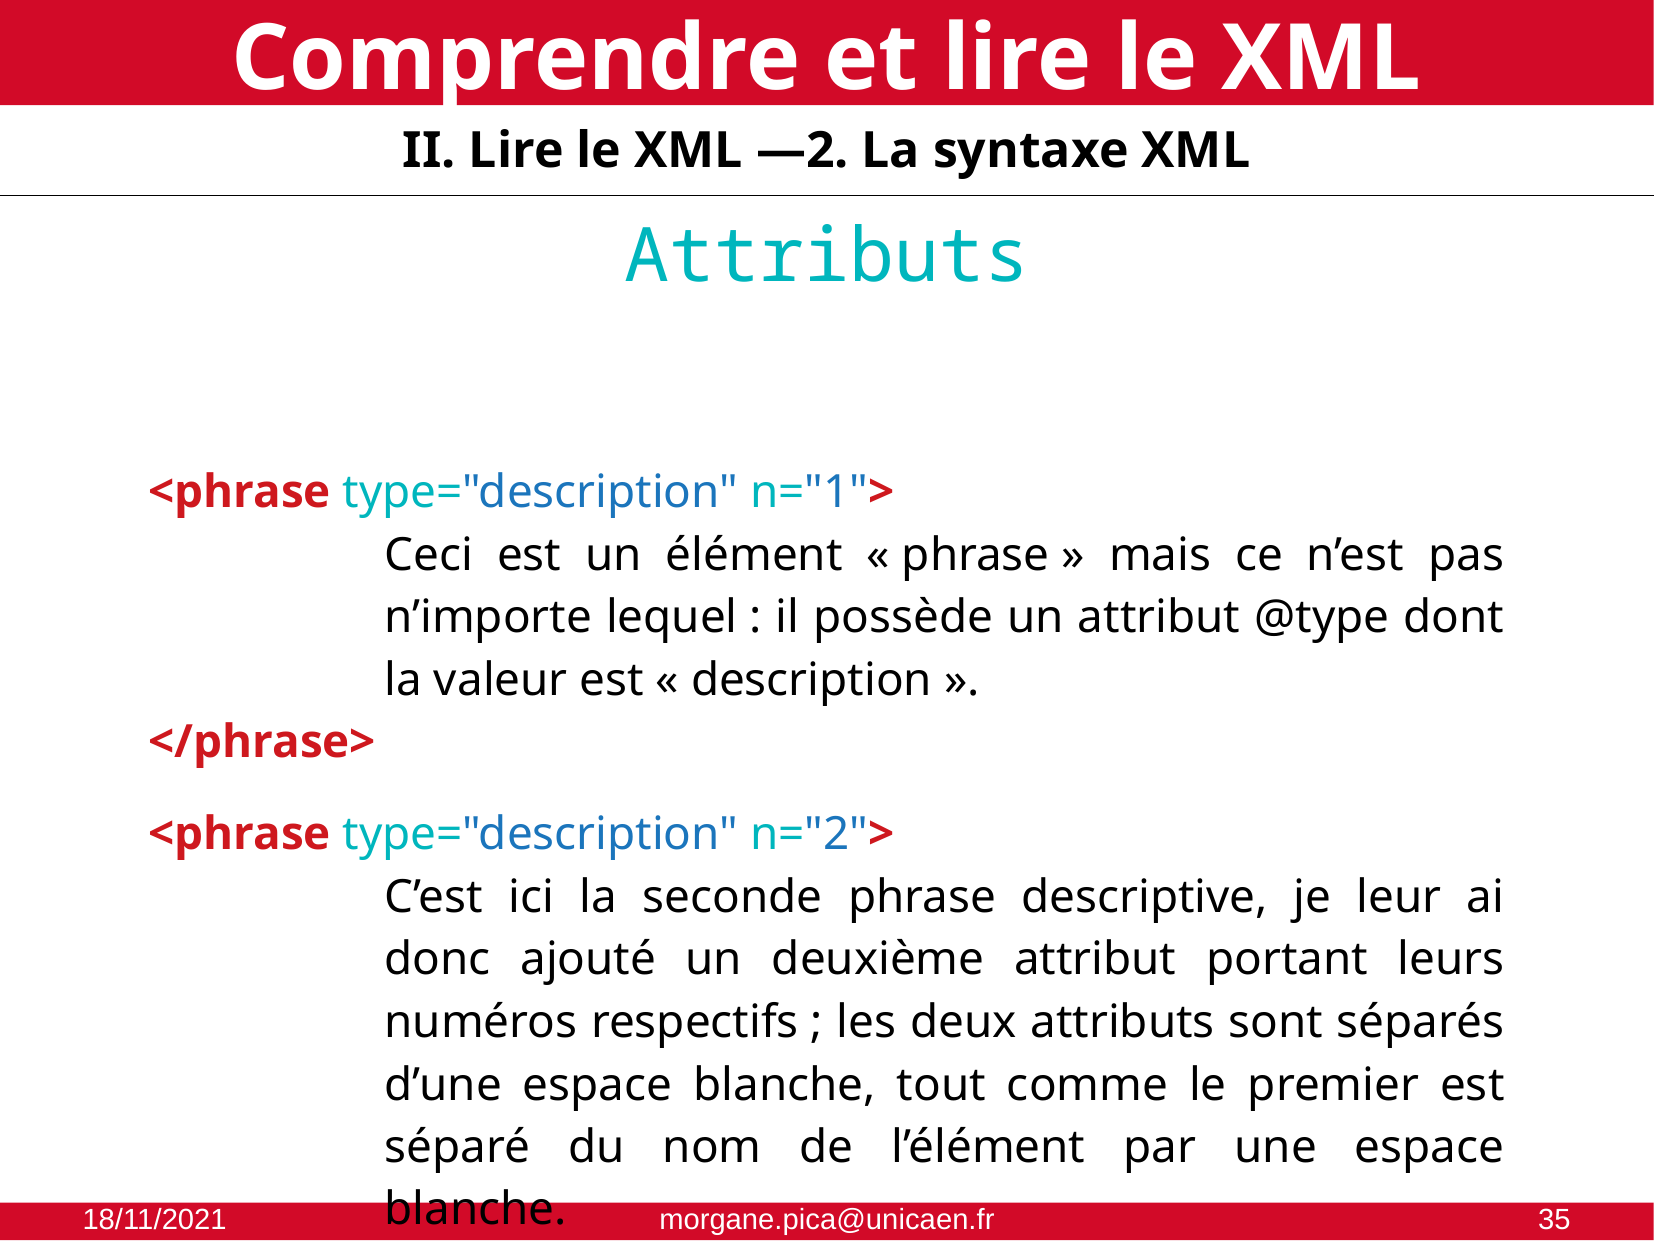

# Comprendre et lire le XML
II. Lire le XML —2. La syntaxe XML
Attributs
<phrase type="description" n="1">
Ceci est un élément « phrase » mais ce n’est pas n’importe lequel : il possède un attribut @type dont la valeur est « description ».
</phrase>
<phrase type="description" n="2">
C’est ici la seconde phrase descriptive, je leur ai donc ajouté un deuxième attribut portant leurs numéros respectifs ; les deux attributs sont séparés d’une espace blanche, tout comme le premier est séparé du nom de l’élément par une espace blanche.
</phrase>
18/11/2021
morgane.pica@unicaen.fr
35